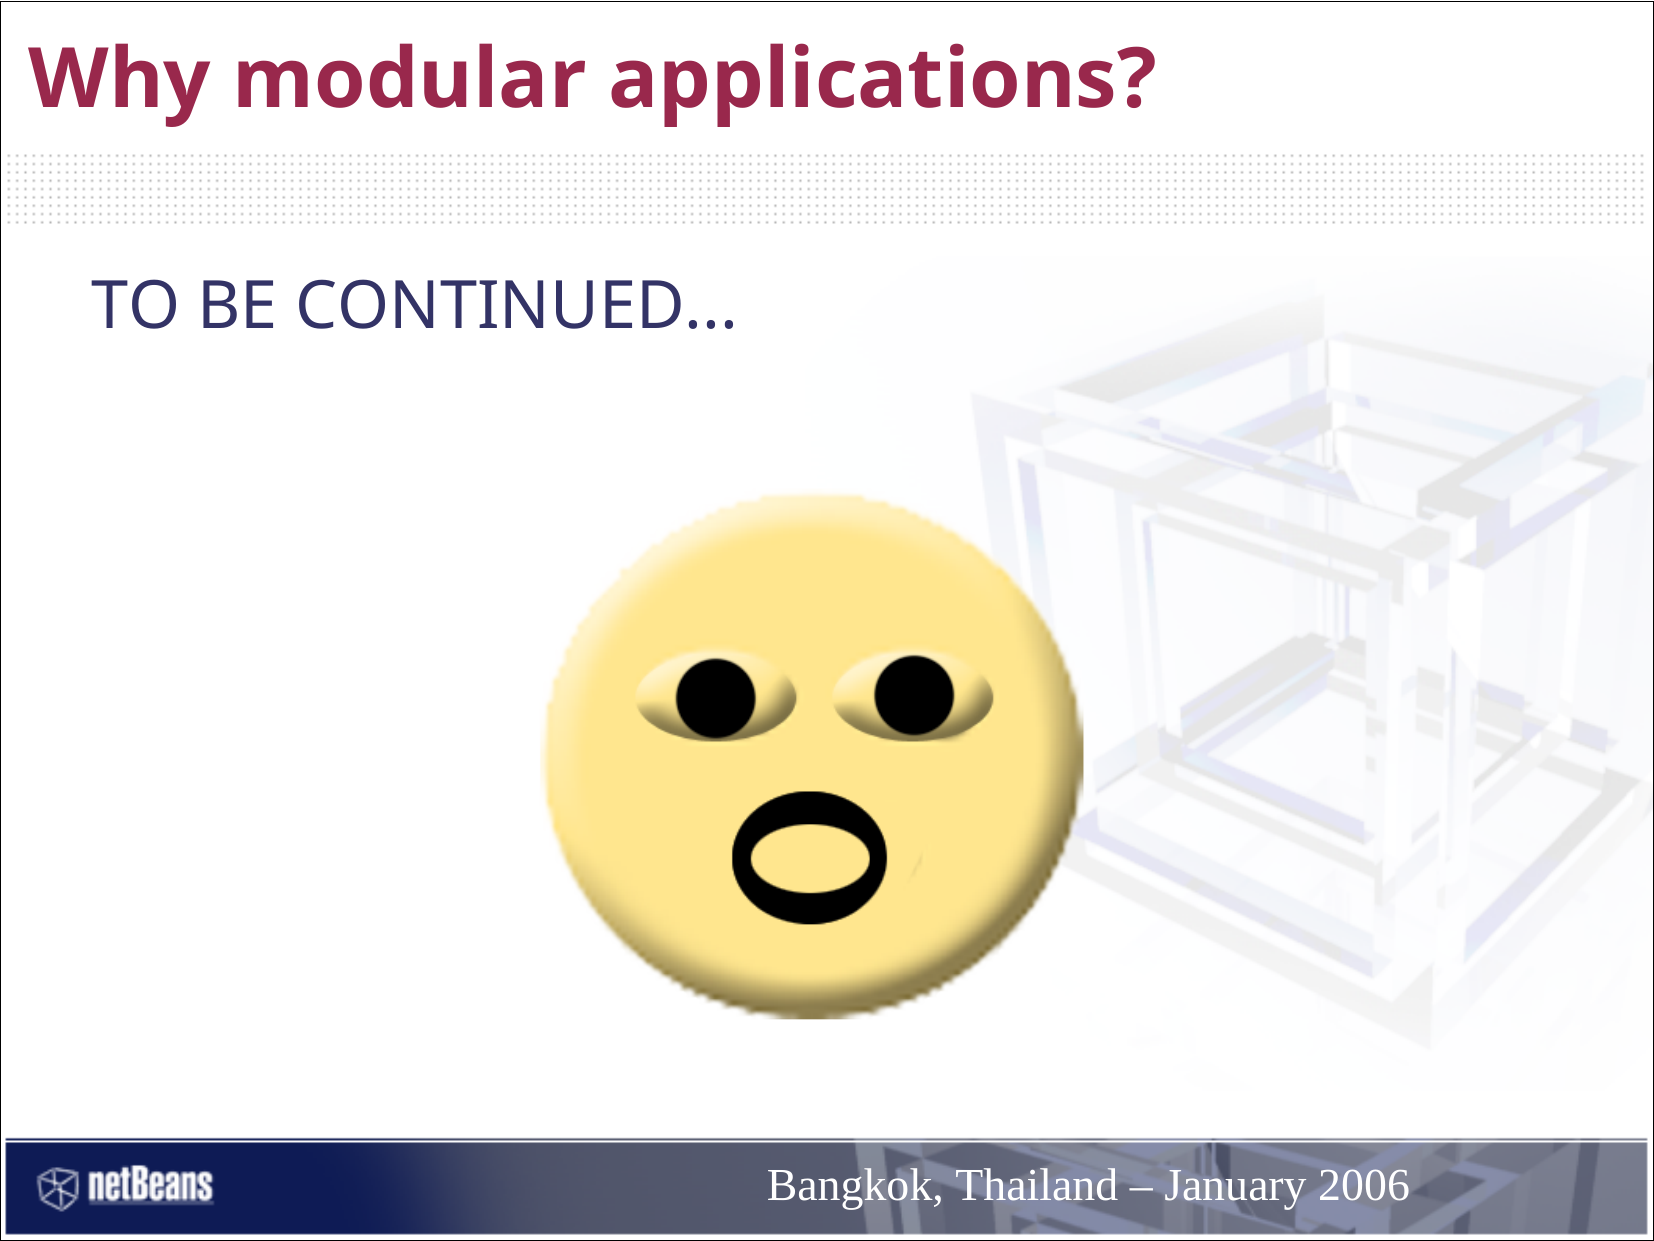

# Why modular applications?
TO BE CONTINUED...